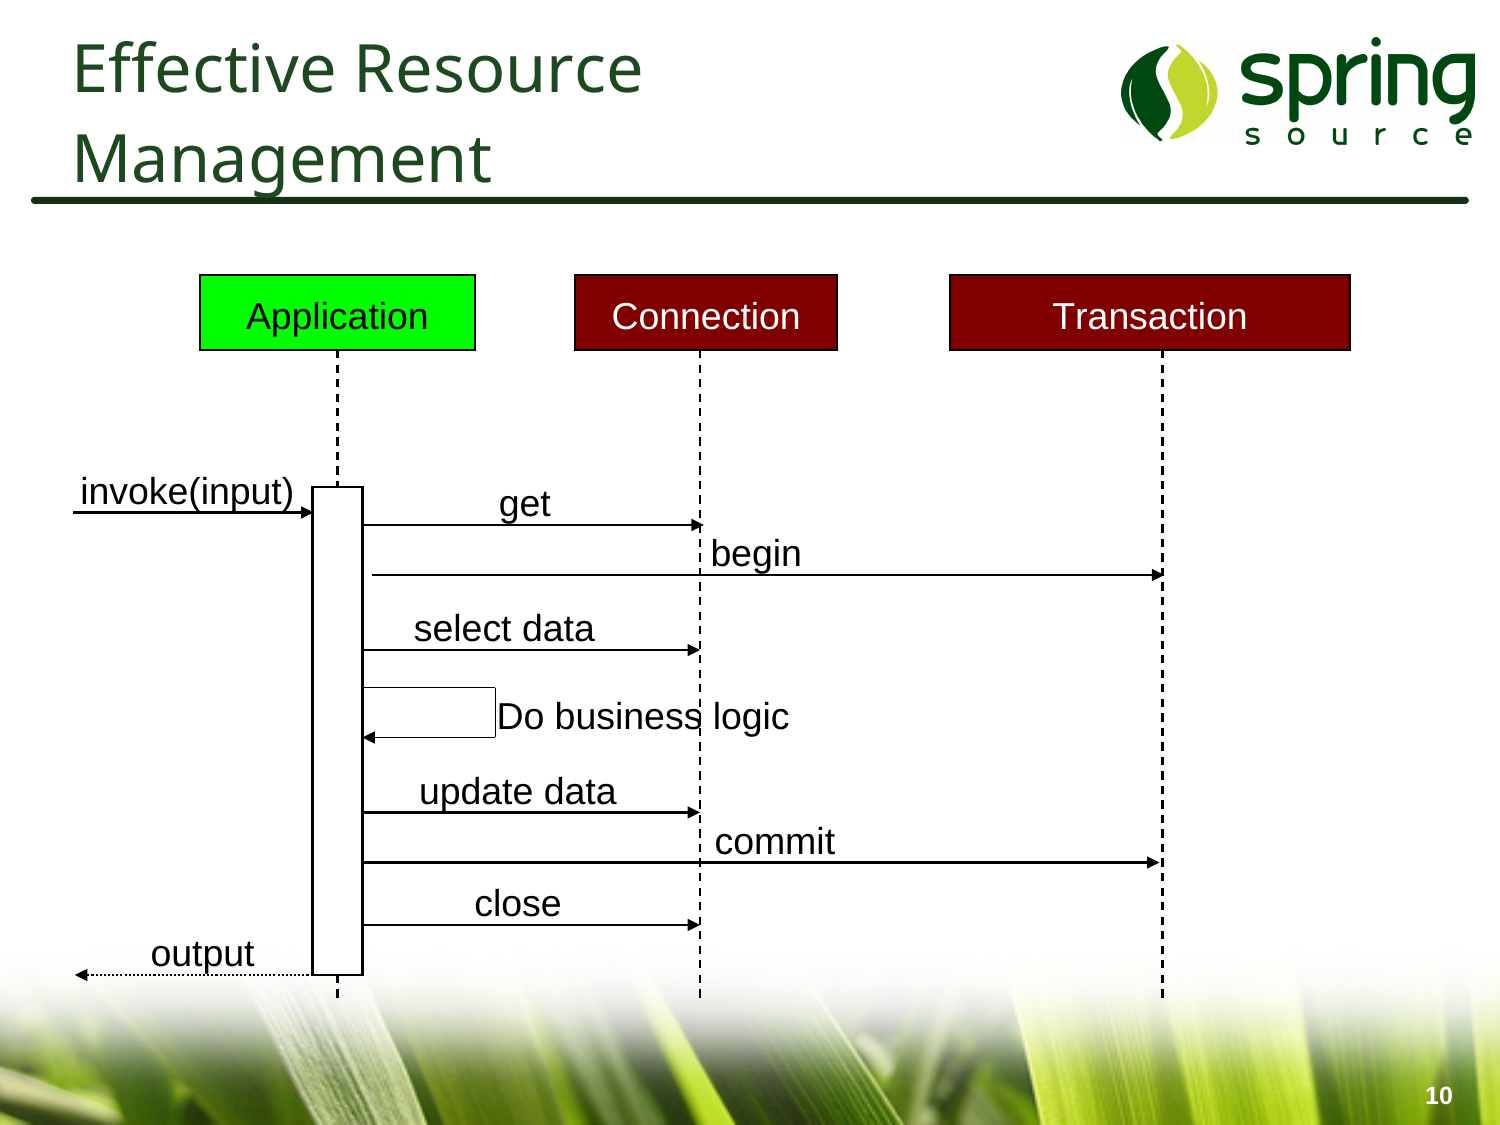

# Effective Resource Management
Application
Connection
Transaction
invoke(input)
get
begin
select data
Do business logic
update data
commit
close
output